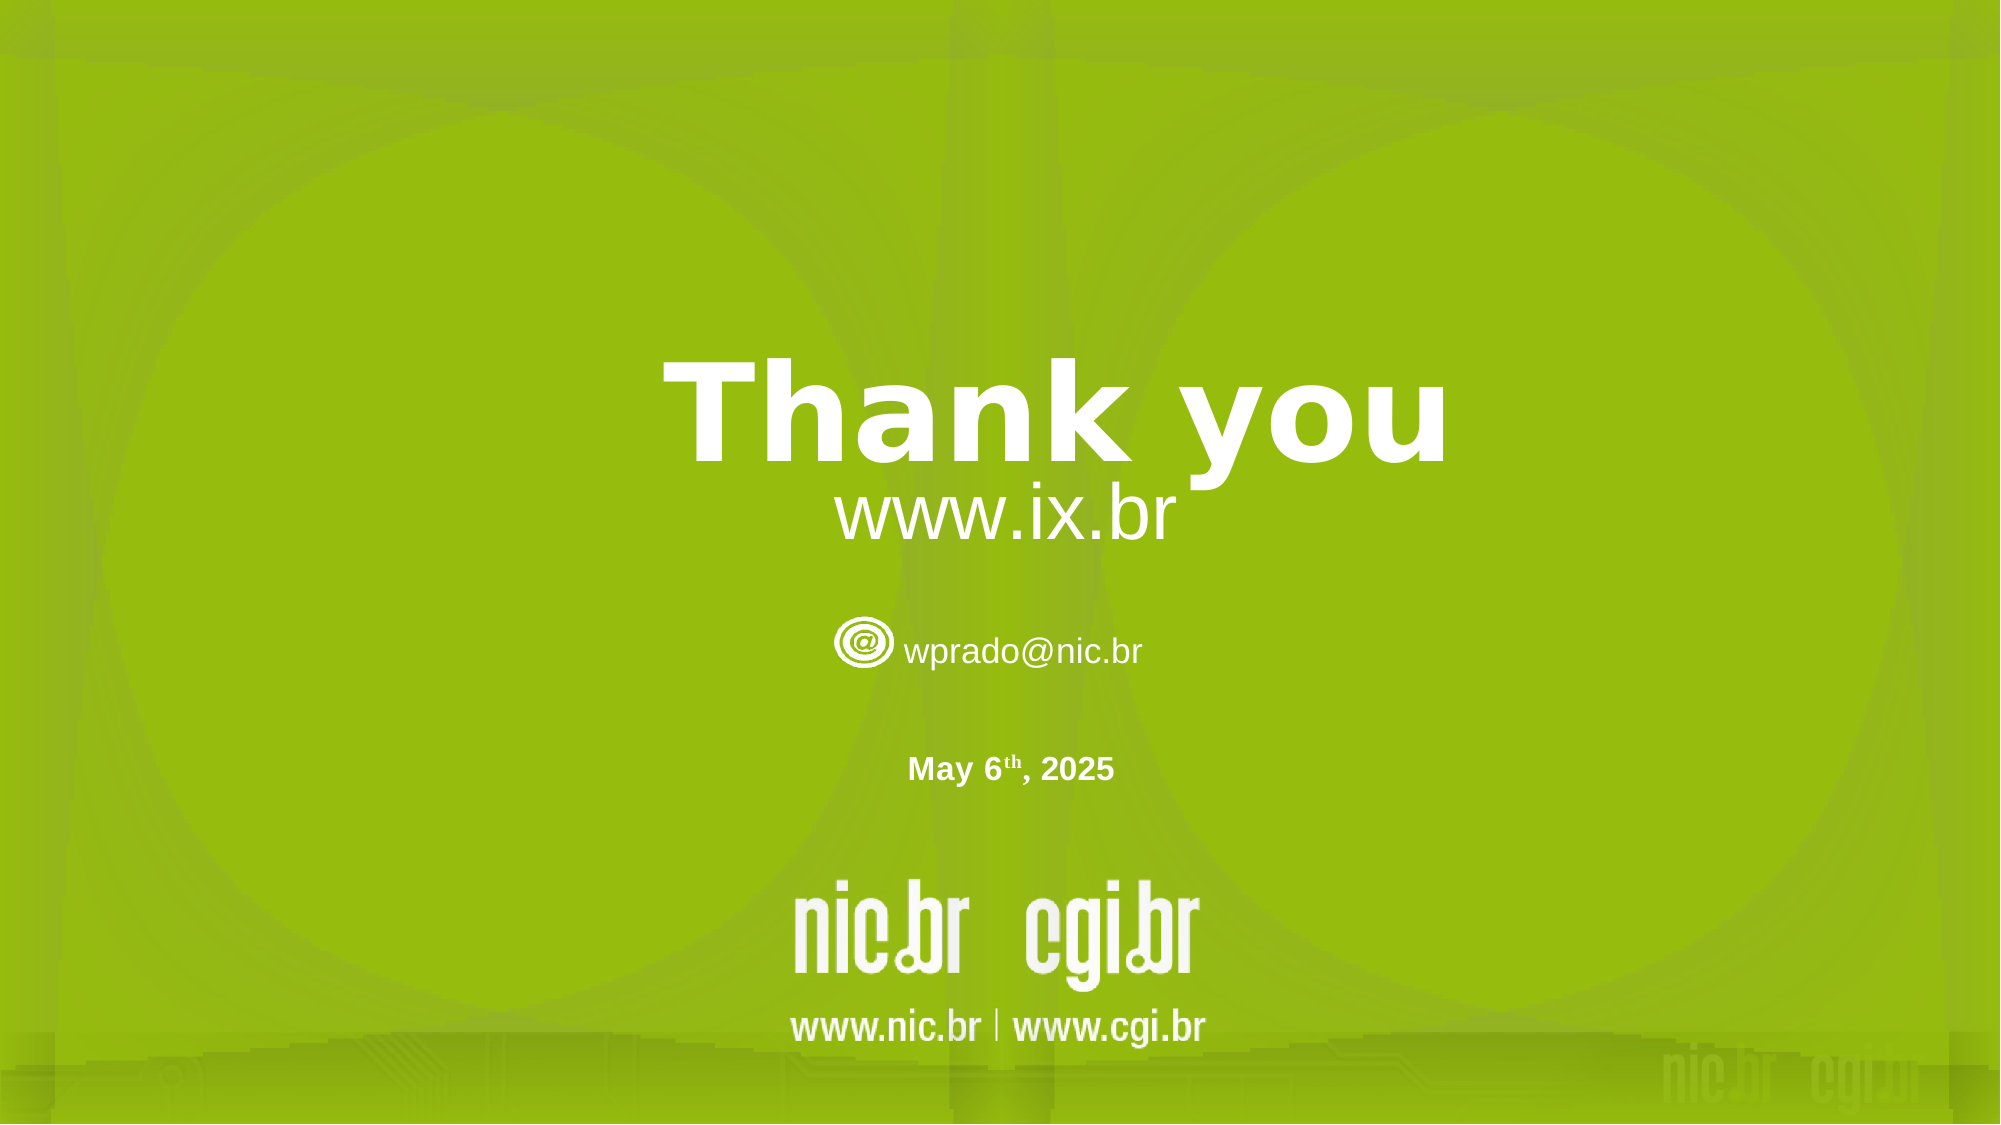

Thank you
www.ix.br
wprado@nic.br
 May 6th, 2025